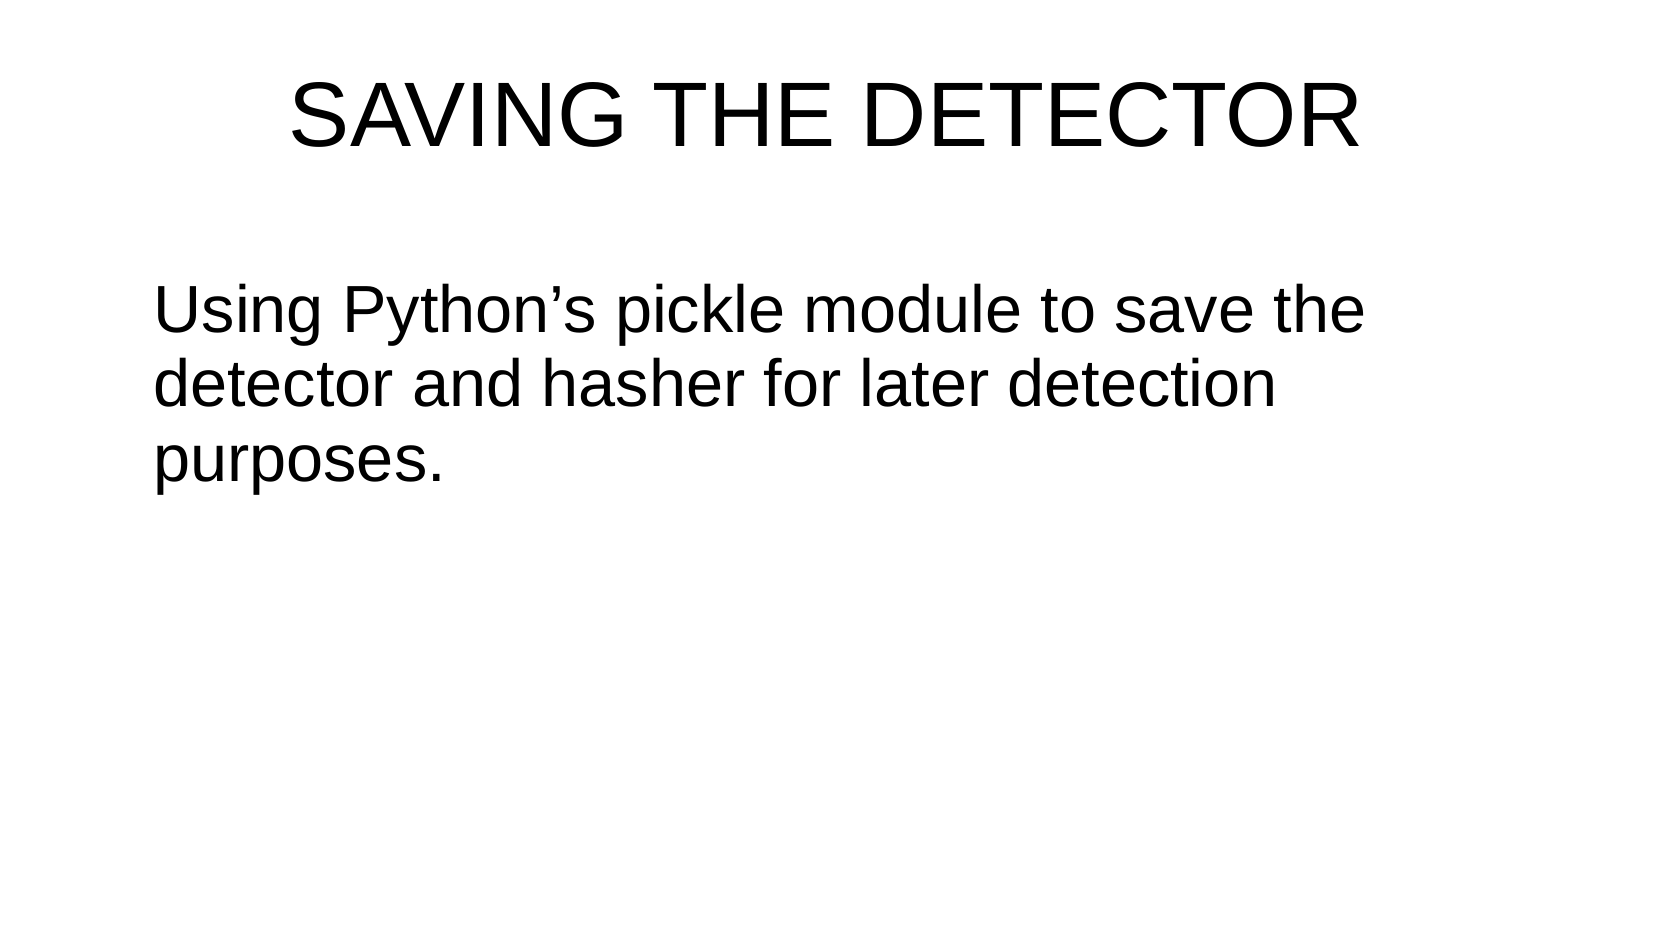

# SAVING THE DETECTOR
Using Python’s pickle module to save the detector and hasher for later detection purposes.